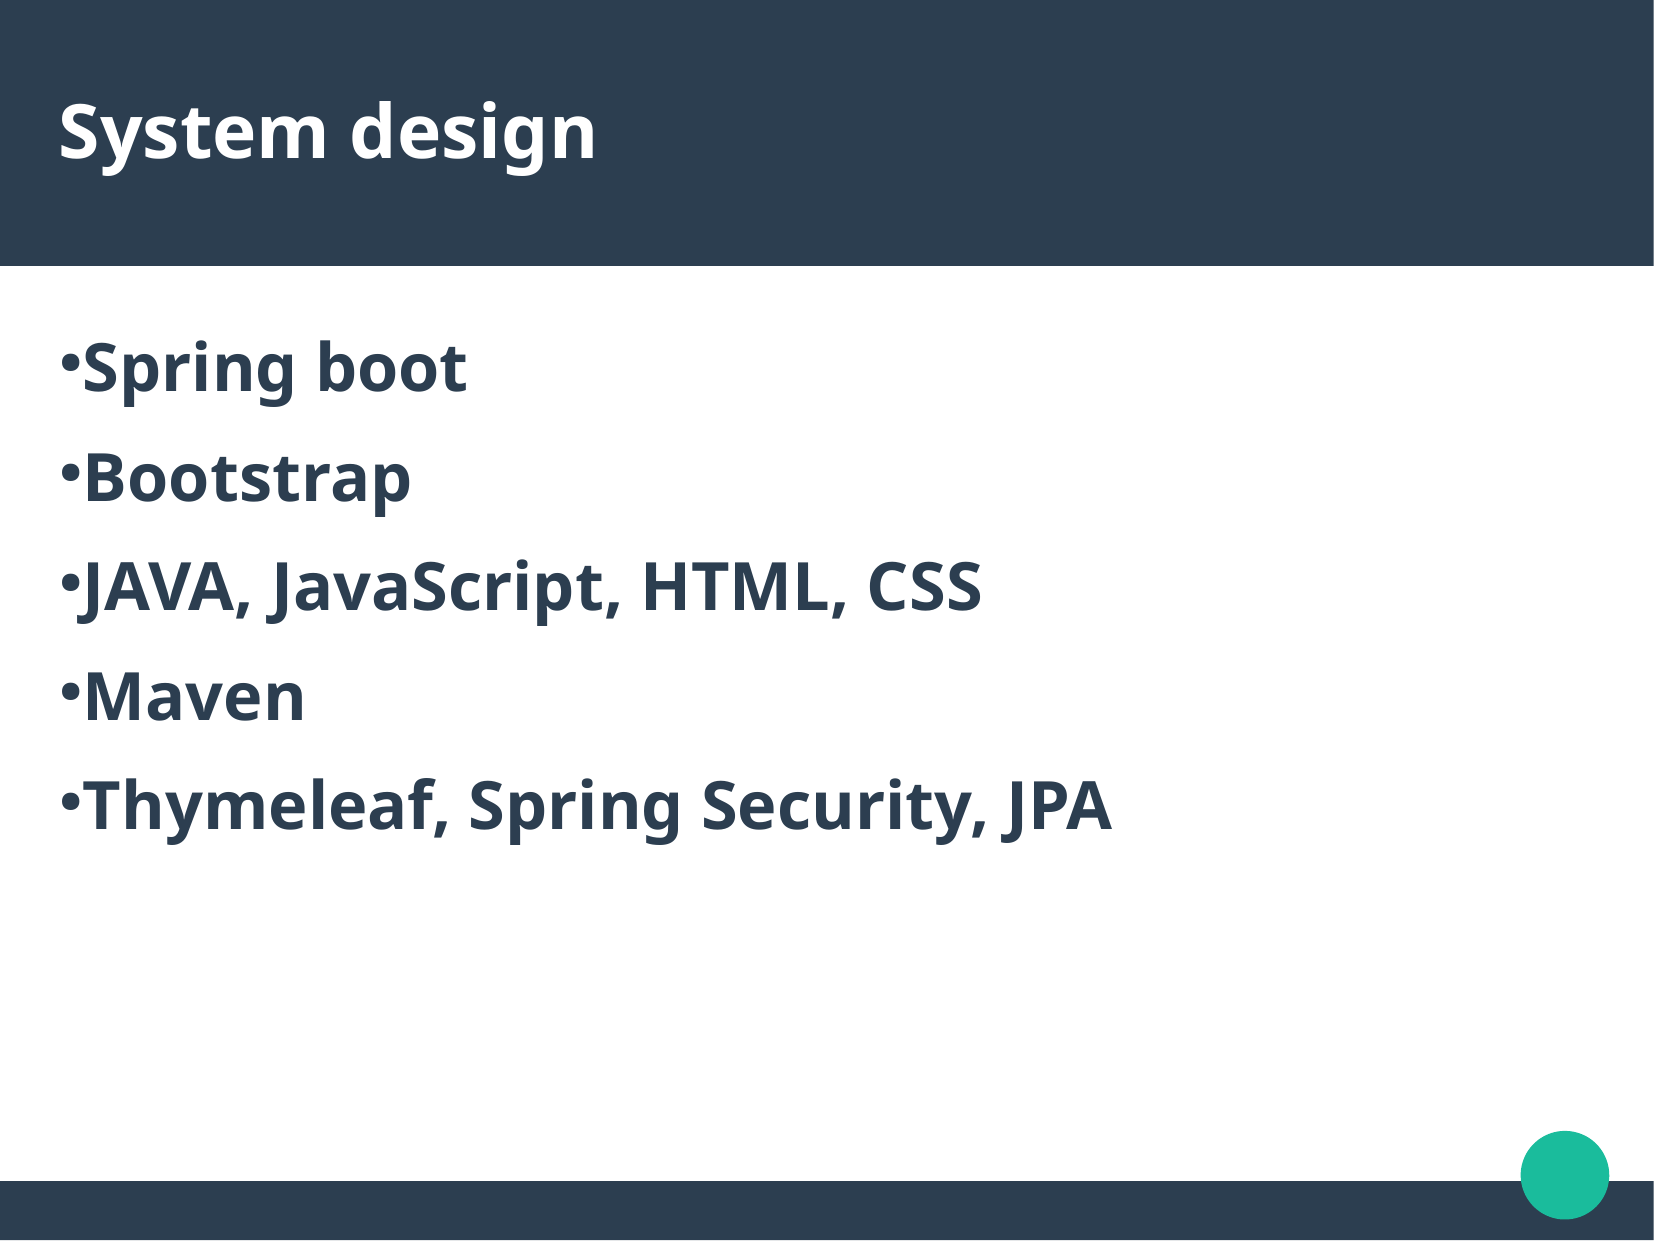

# System design
Spring boot
Bootstrap
JAVA, JavaScript, HTML, CSS
Maven
Thymeleaf, Spring Security, JPA